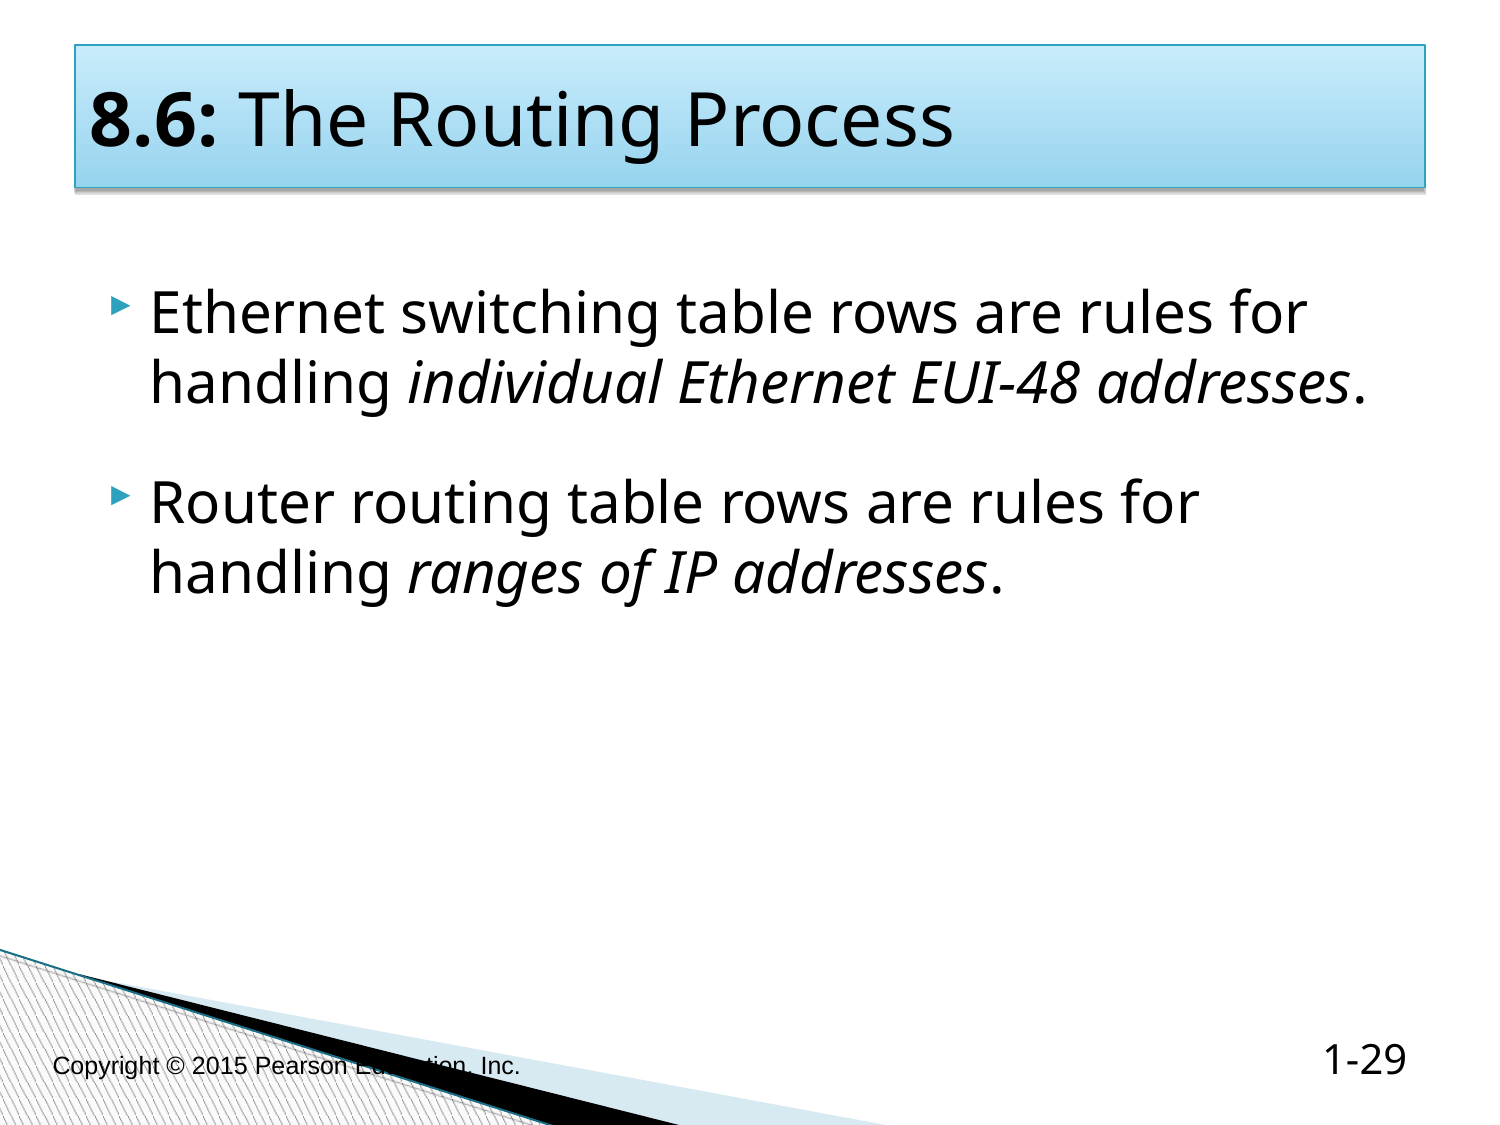

8.6: The Routing Process
# Ethernet switching table rows are rules for handling individual Ethernet EUI-48 addresses.
Router routing table rows are rules for handling ranges of IP addresses.
Copyright © 2015 Pearson Education, Inc.